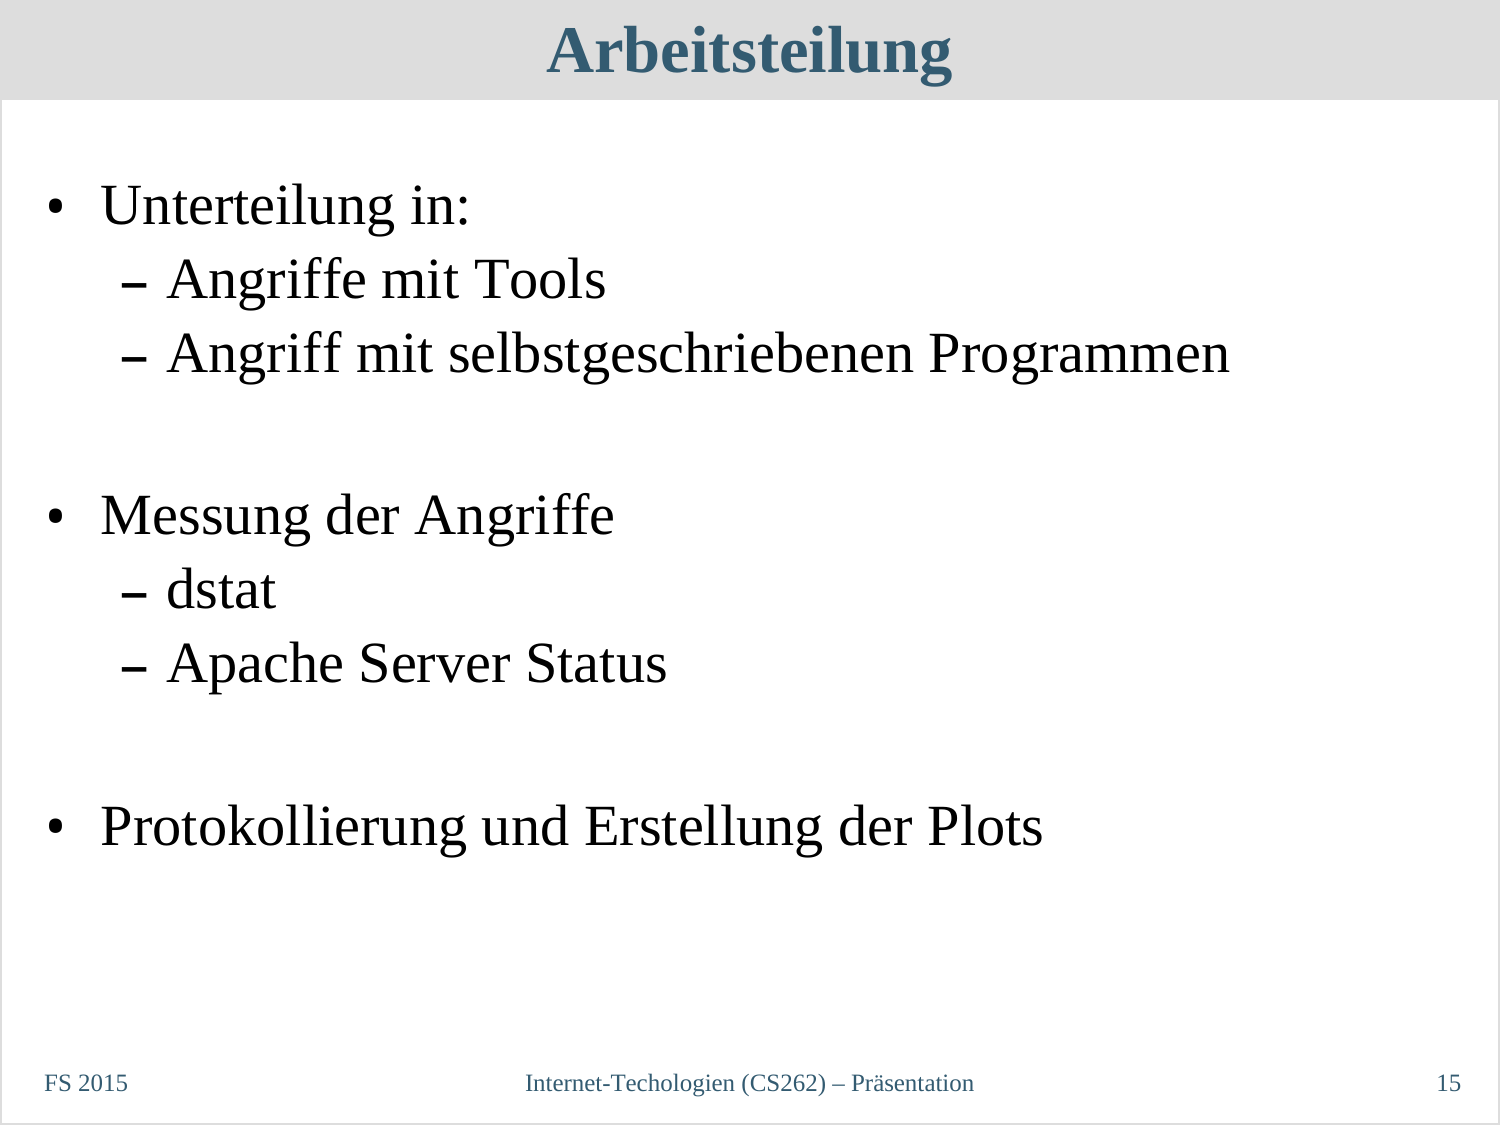

# Arbeitsteilung
Unterteilung in:
Angriffe mit Tools
Angriff mit selbstgeschriebenen Programmen
Messung der Angriffe
dstat
Apache Server Status
Protokollierung und Erstellung der Plots
FS 2015
Internet-Techologien (CS262) – Präsentation